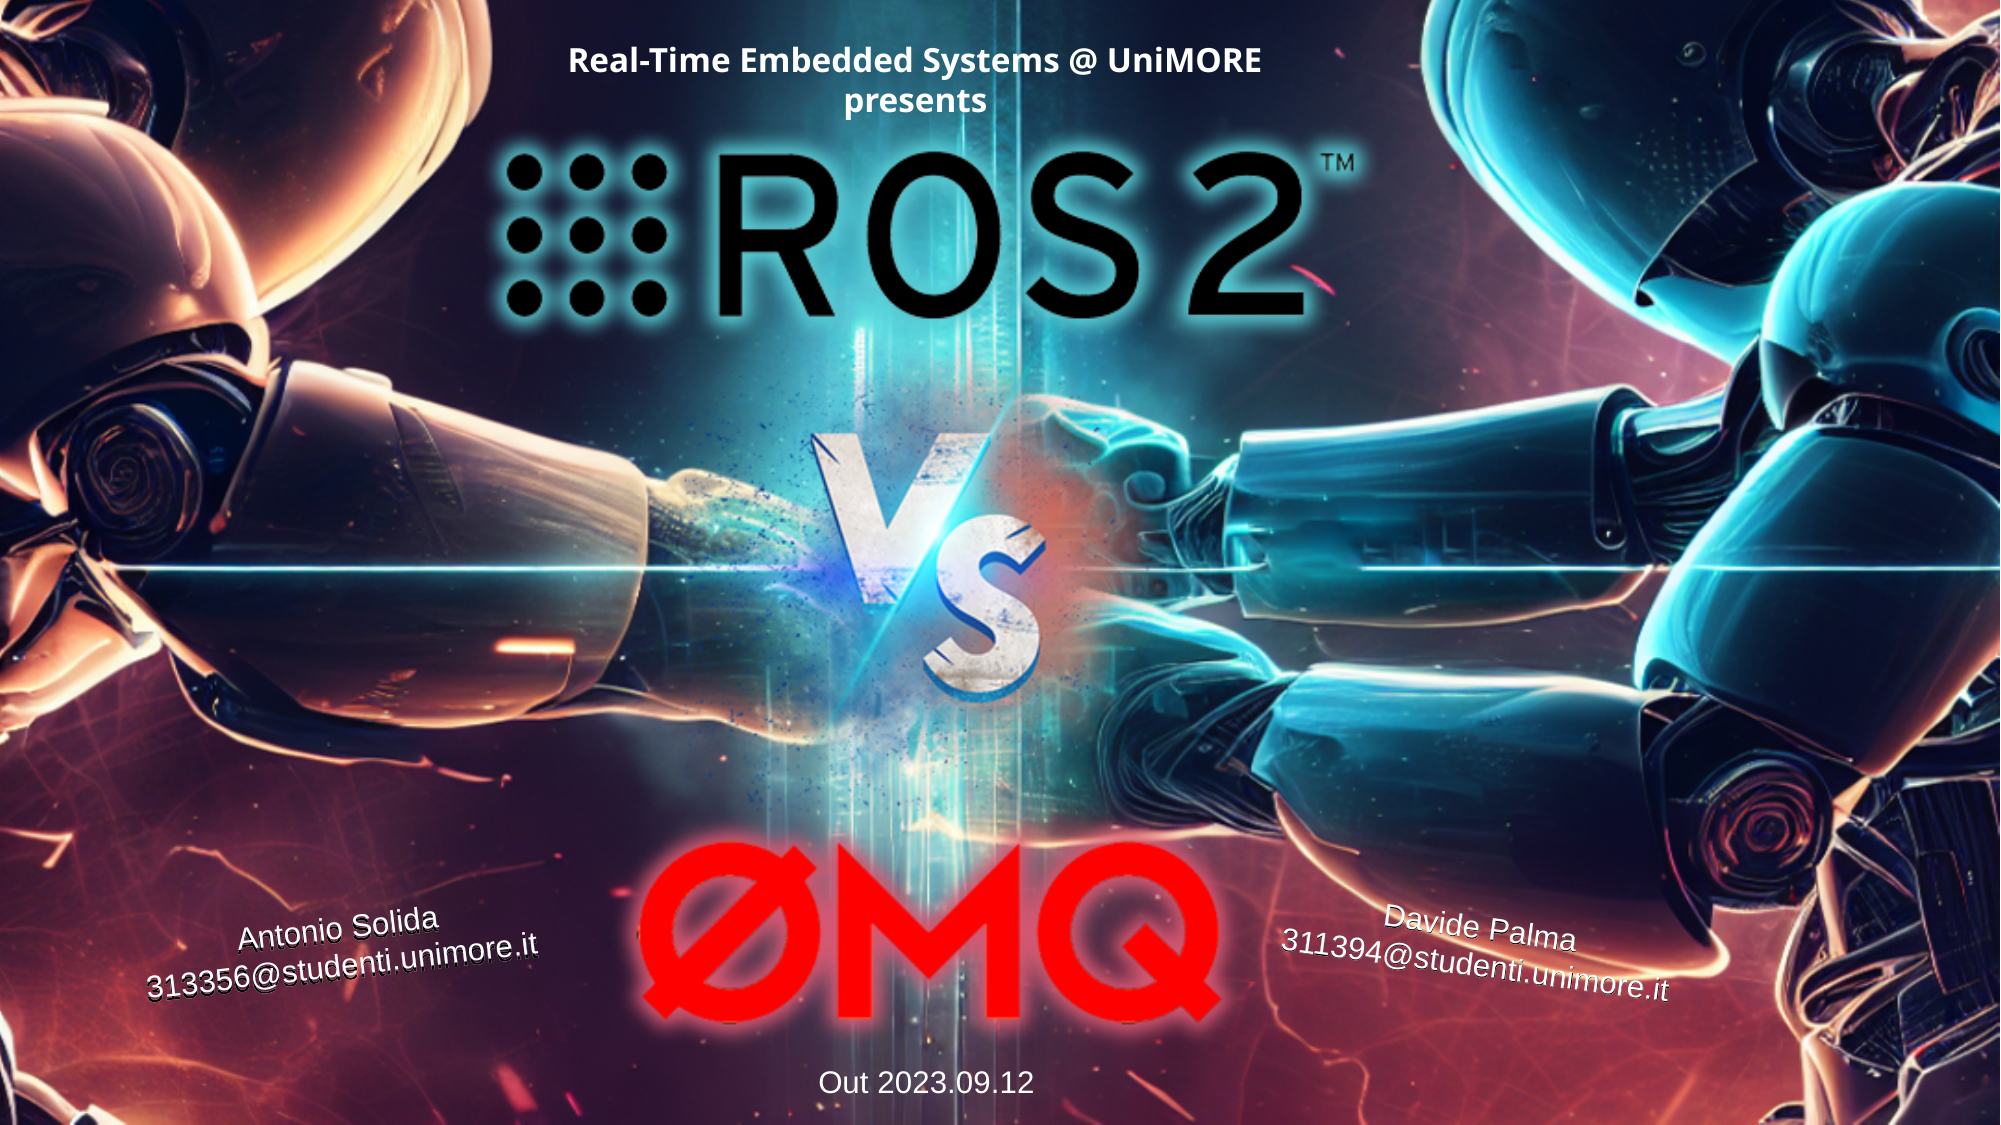

Real-Time Embedded Systems @ UniMORE presents
Antonio Solida
313356@studenti.unimore.it
Davide Palma
311394@studenti.unimore.it
Out 2023.09.12